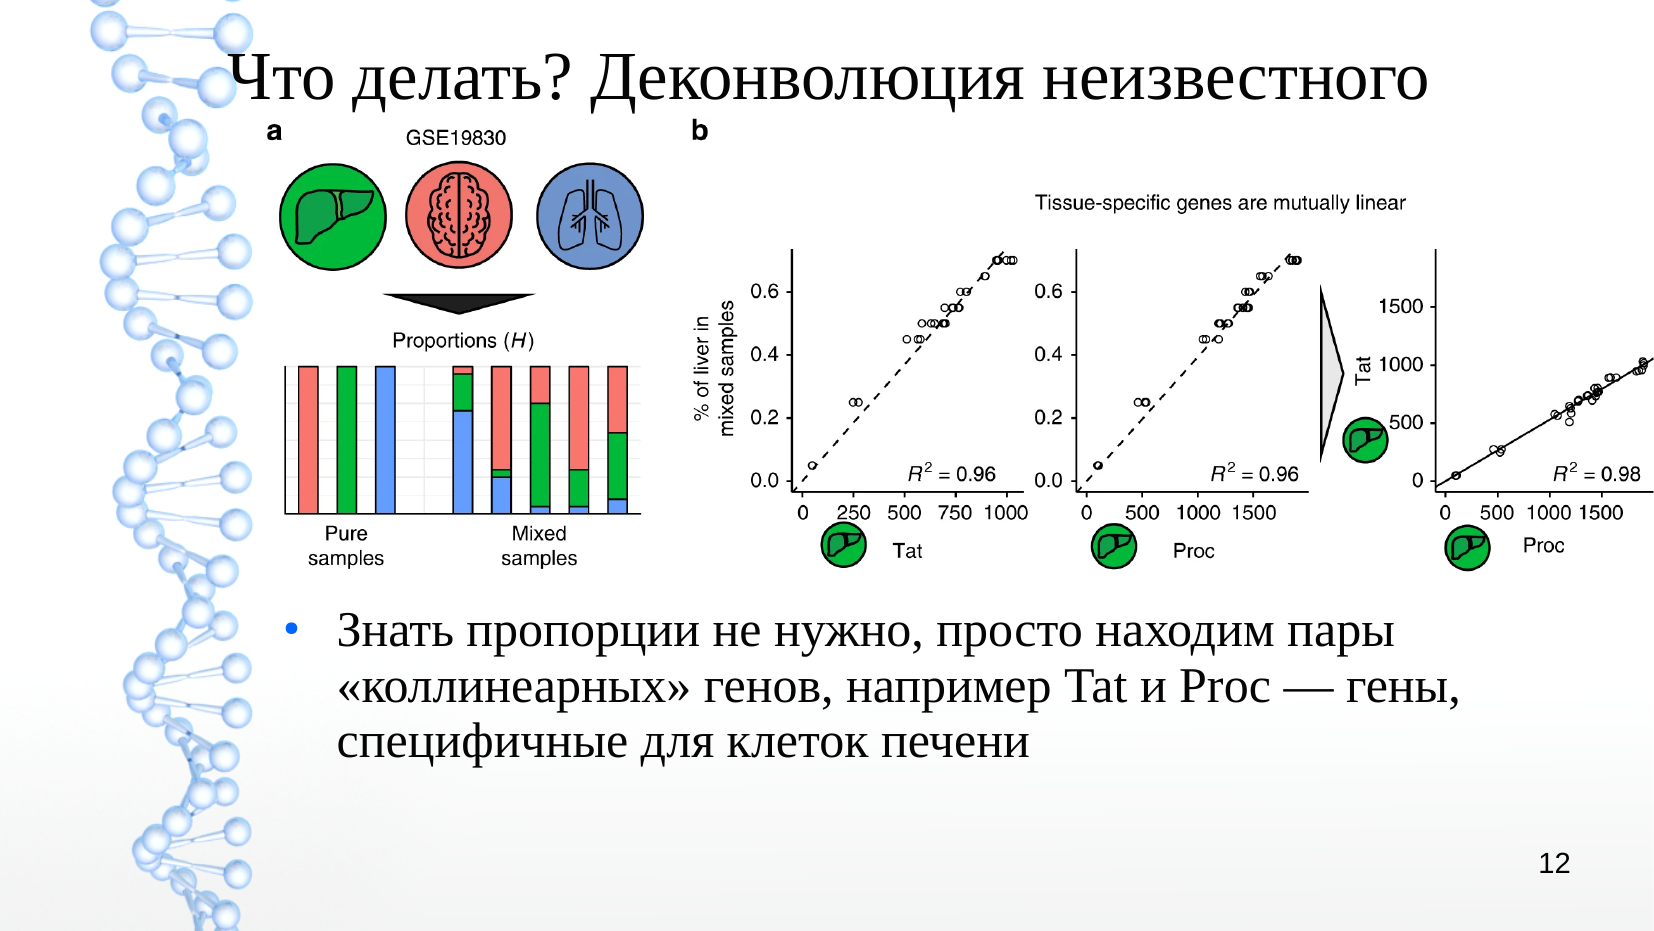

# Что делать? Деконволюция неизвестного
Знать пропорции не нужно, просто находим пары «коллинеарных» генов, например Tat и Proc — гены, специфичные для клеток печени
12